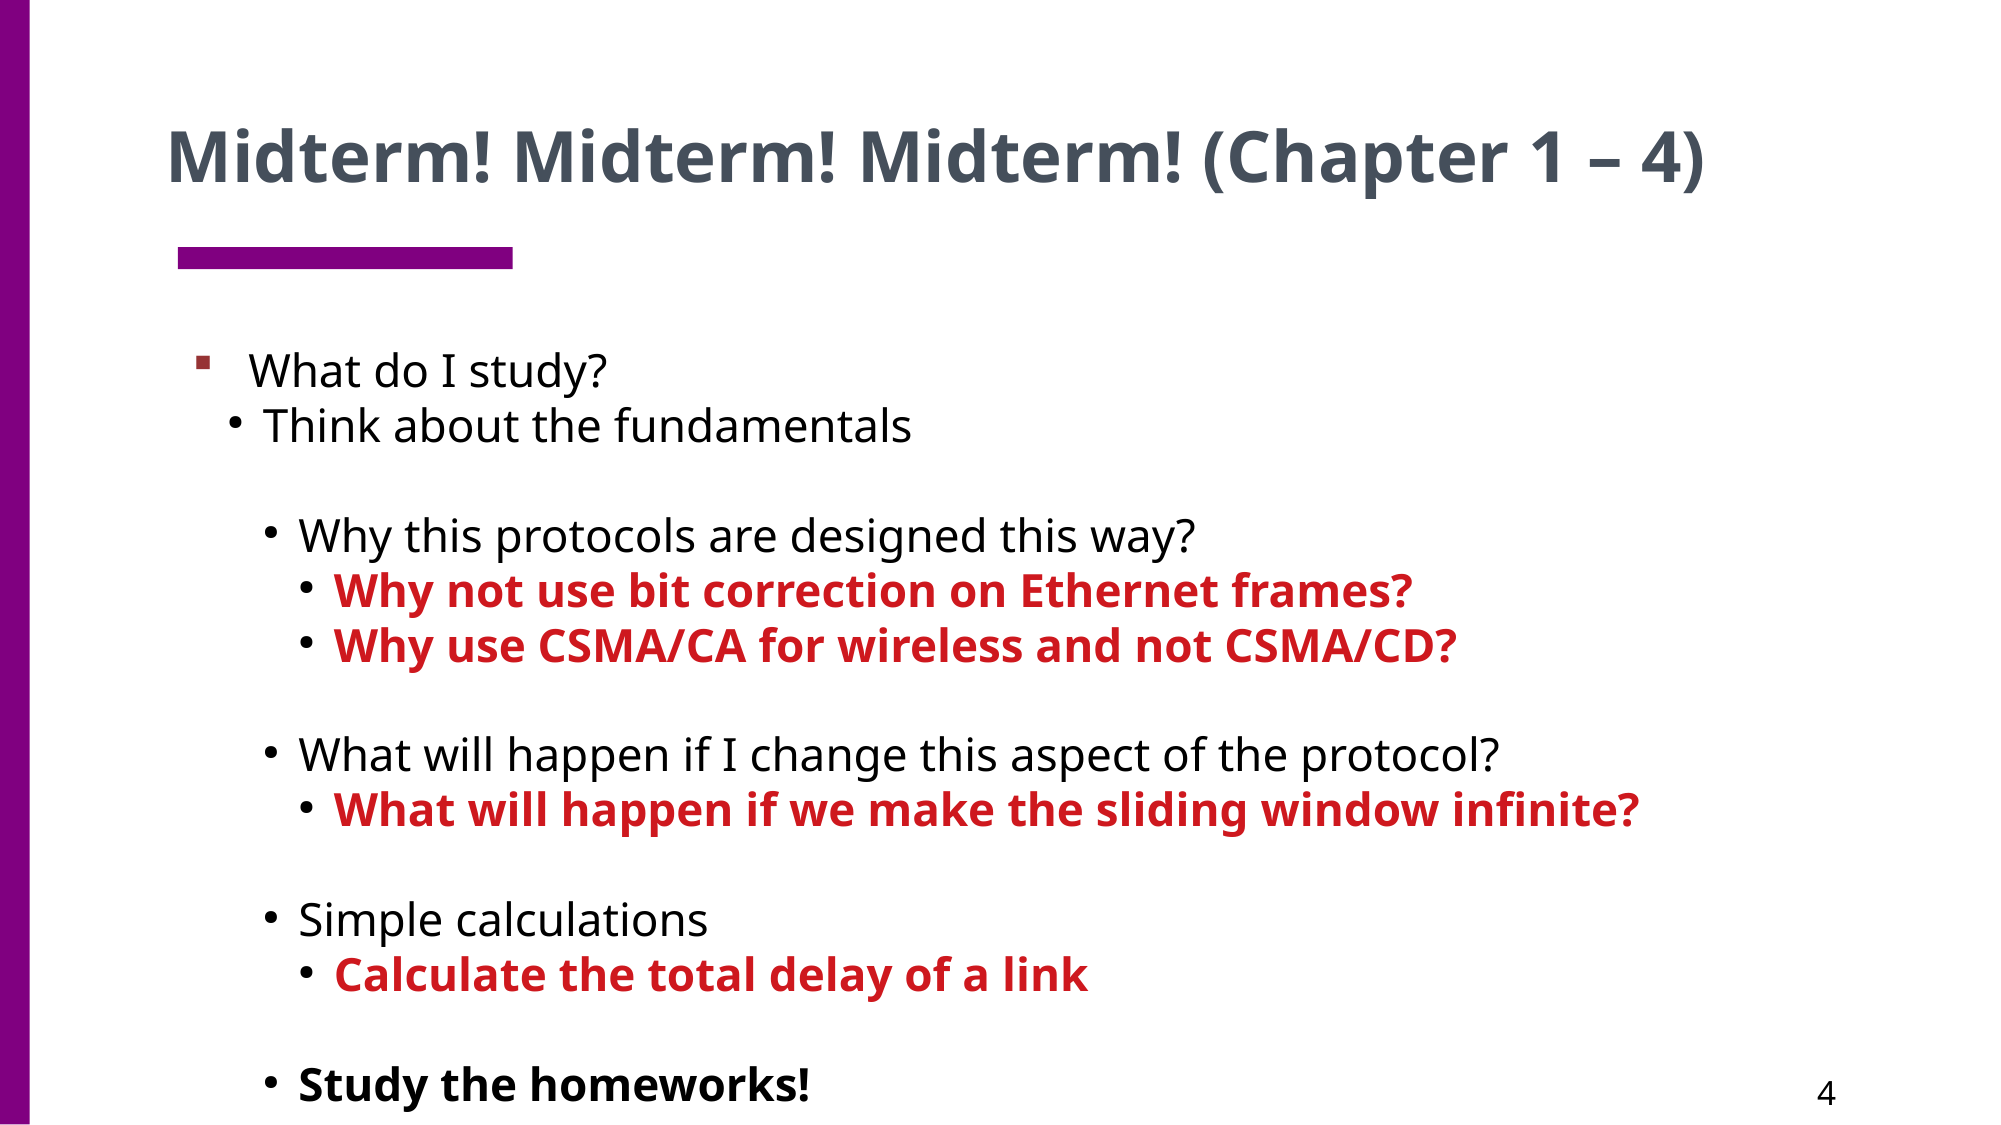

Midterm! Midterm! Midterm! (Chapter 1 – 4)
What do I study?
Think about the fundamentals
Why this protocols are designed this way?
Why not use bit correction on Ethernet frames?
Why use CSMA/CA for wireless and not CSMA/CD?
What will happen if I change this aspect of the protocol?
What will happen if we make the sliding window infinite?
Simple calculations
Calculate the total delay of a link
Study the homeworks!